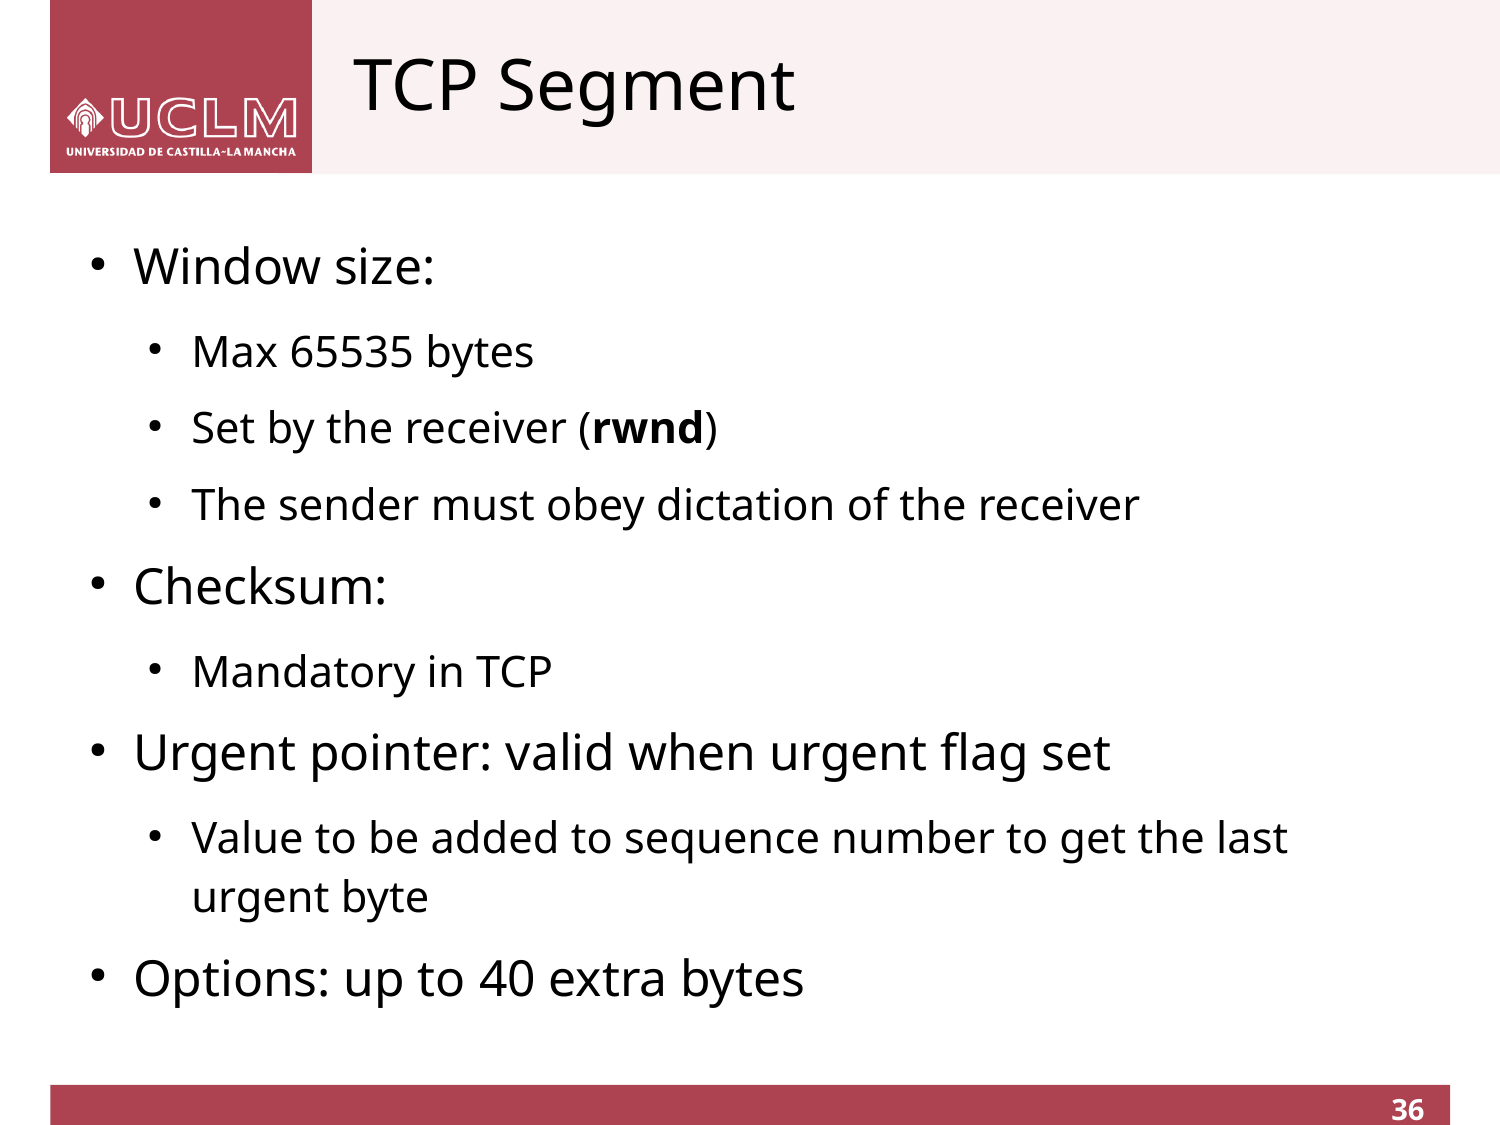

# TCP Segment
Window size:
Max 65535 bytes
Set by the receiver (rwnd)
The sender must obey dictation of the receiver
Checksum:
Mandatory in TCP
Urgent pointer: valid when urgent flag set
Value to be added to sequence number to get the last urgent byte
Options: up to 40 extra bytes
36